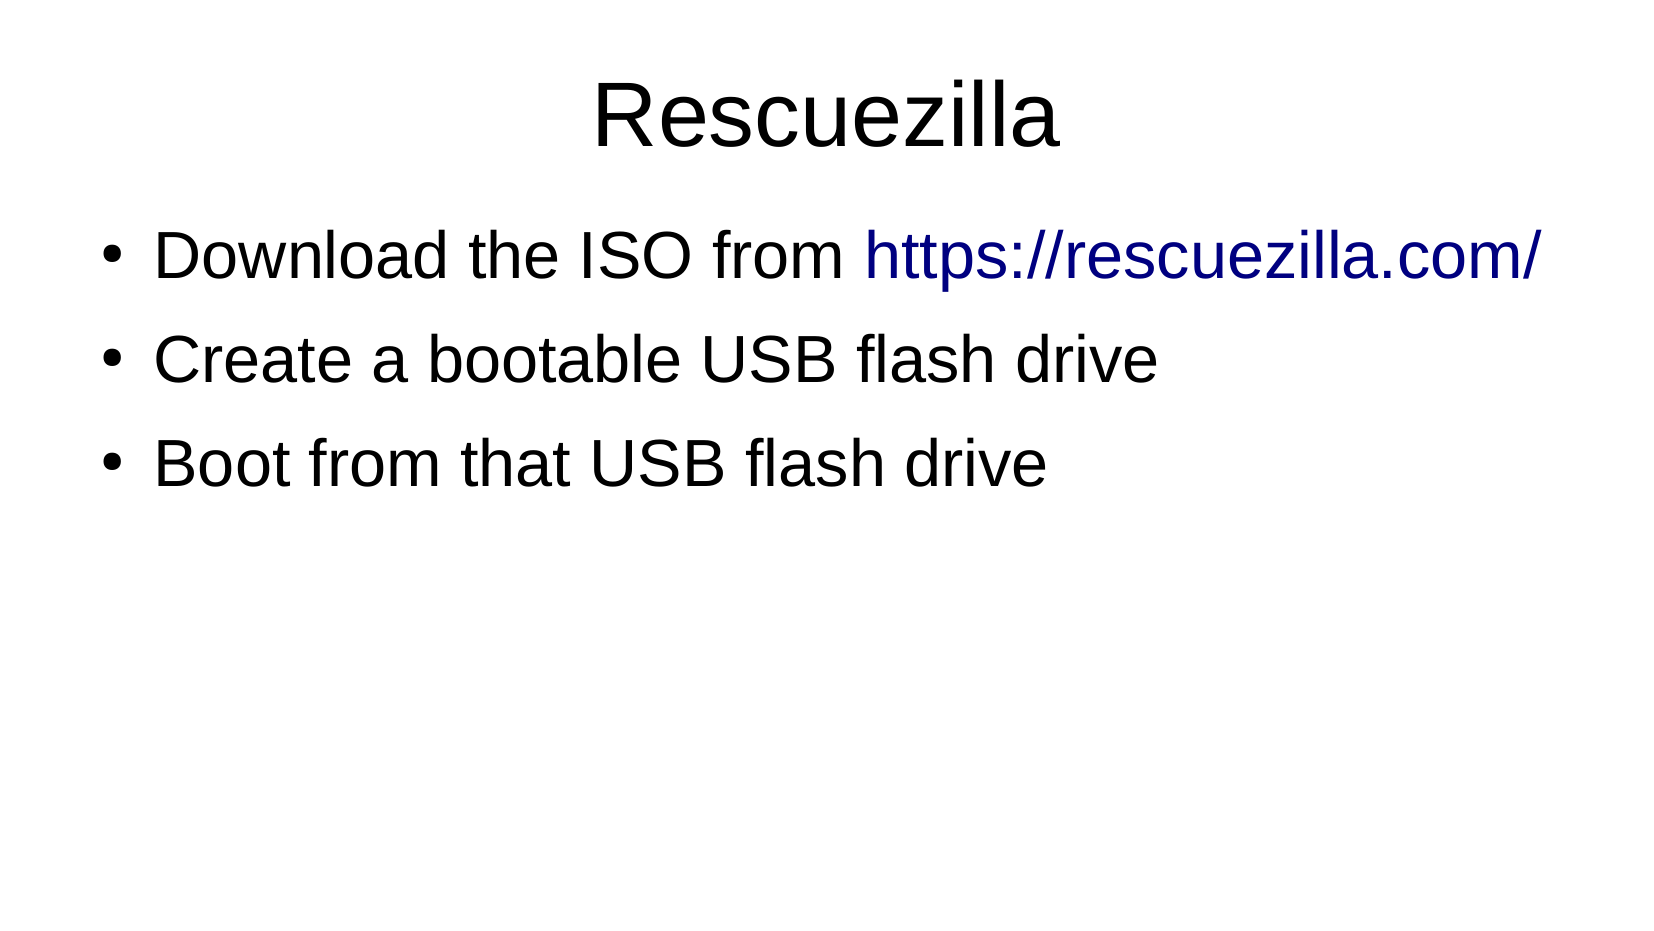

# Rescuezilla
Download the ISO from https://rescuezilla.com/
Create a bootable USB flash drive
Boot from that USB flash drive